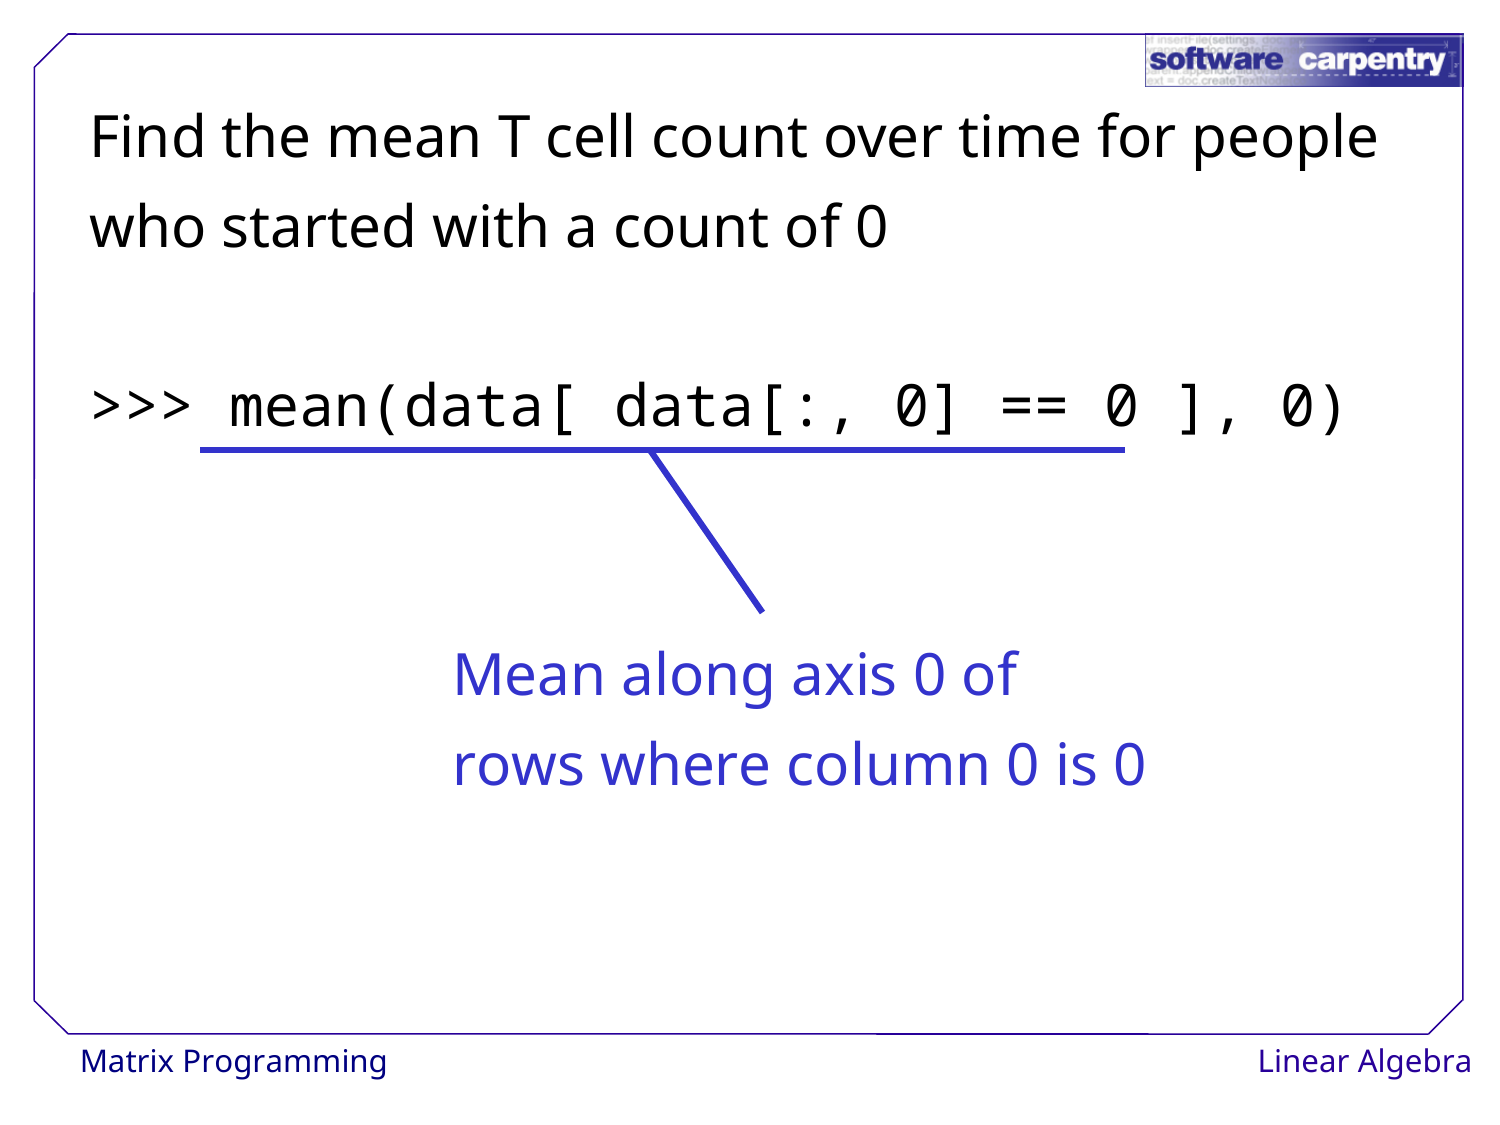

# Find the mean T cell count over time for people
who started with a count of 0
>>> mean(data[ data[:, 0] == 0 ], 0)
Mean along axis 0 of
rows where column 0 is 0